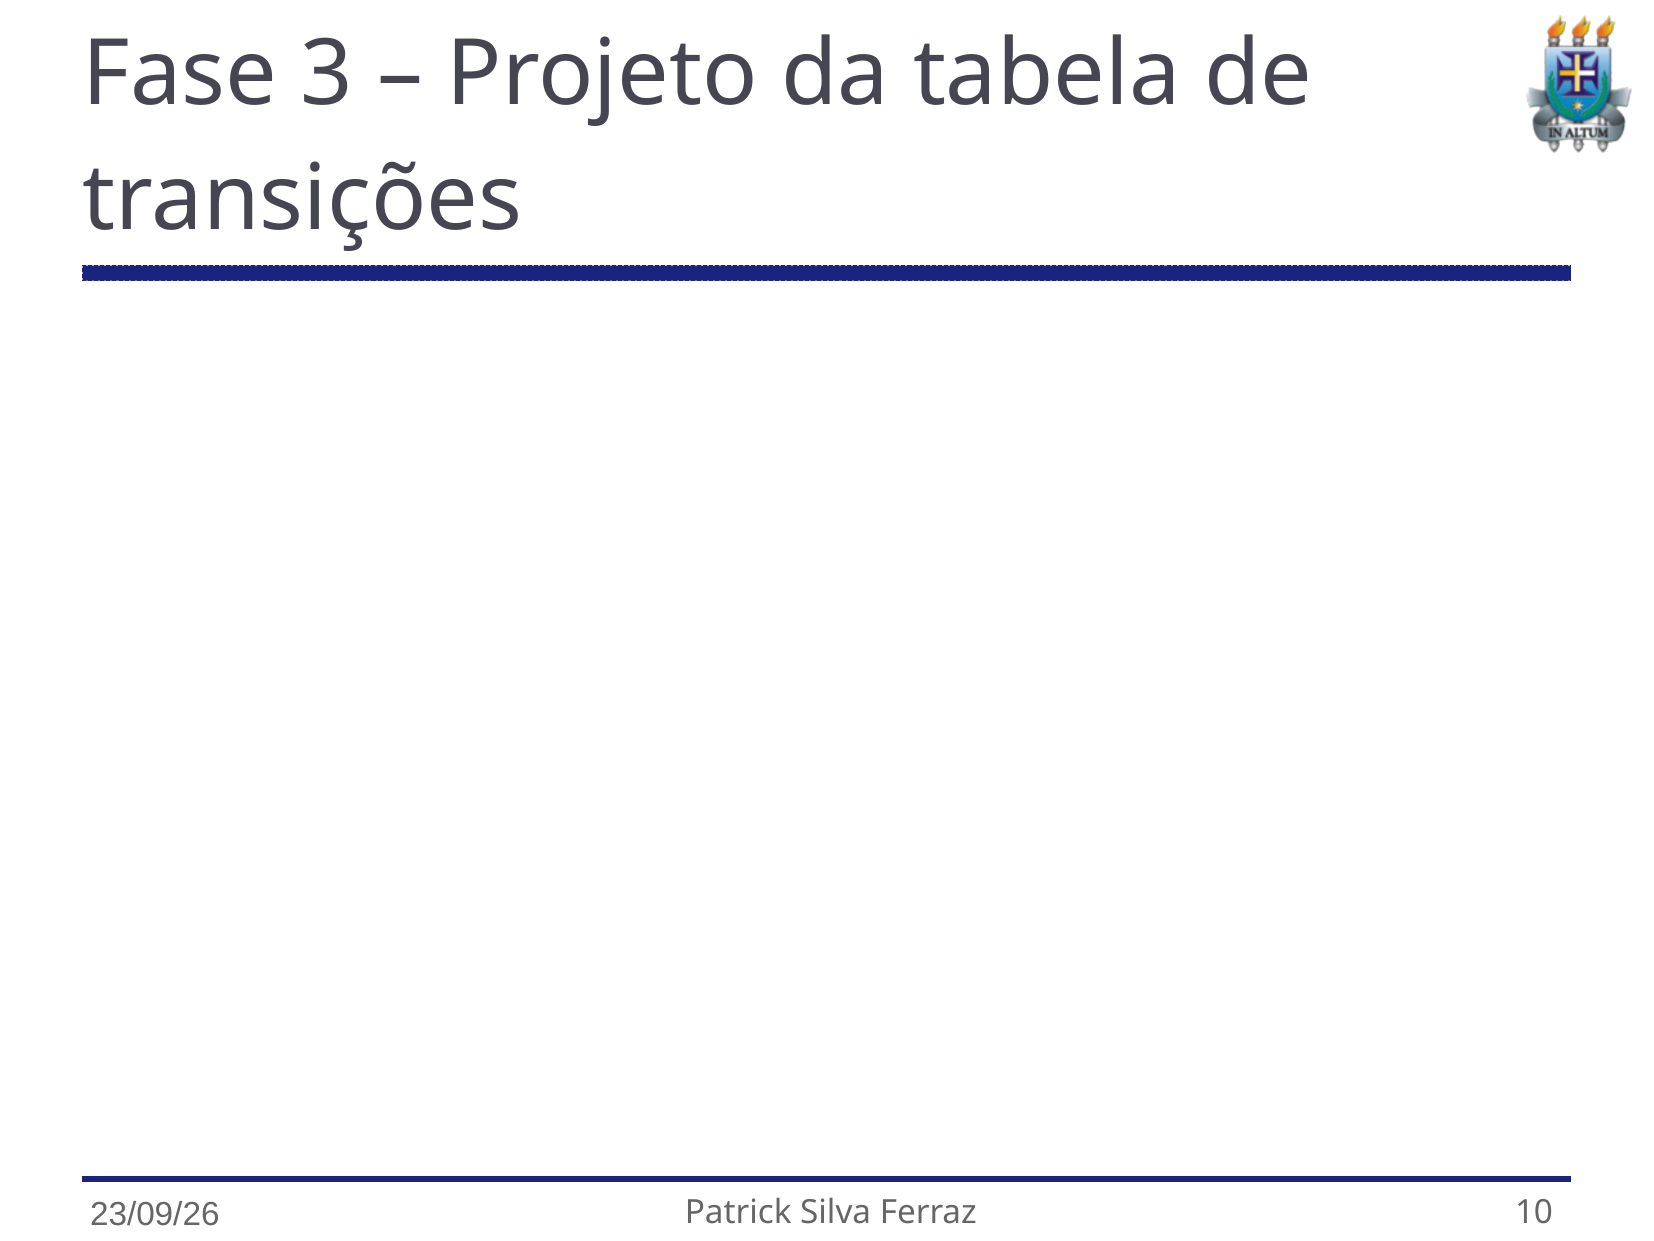

# Fase 3 – Projeto da tabela de transições